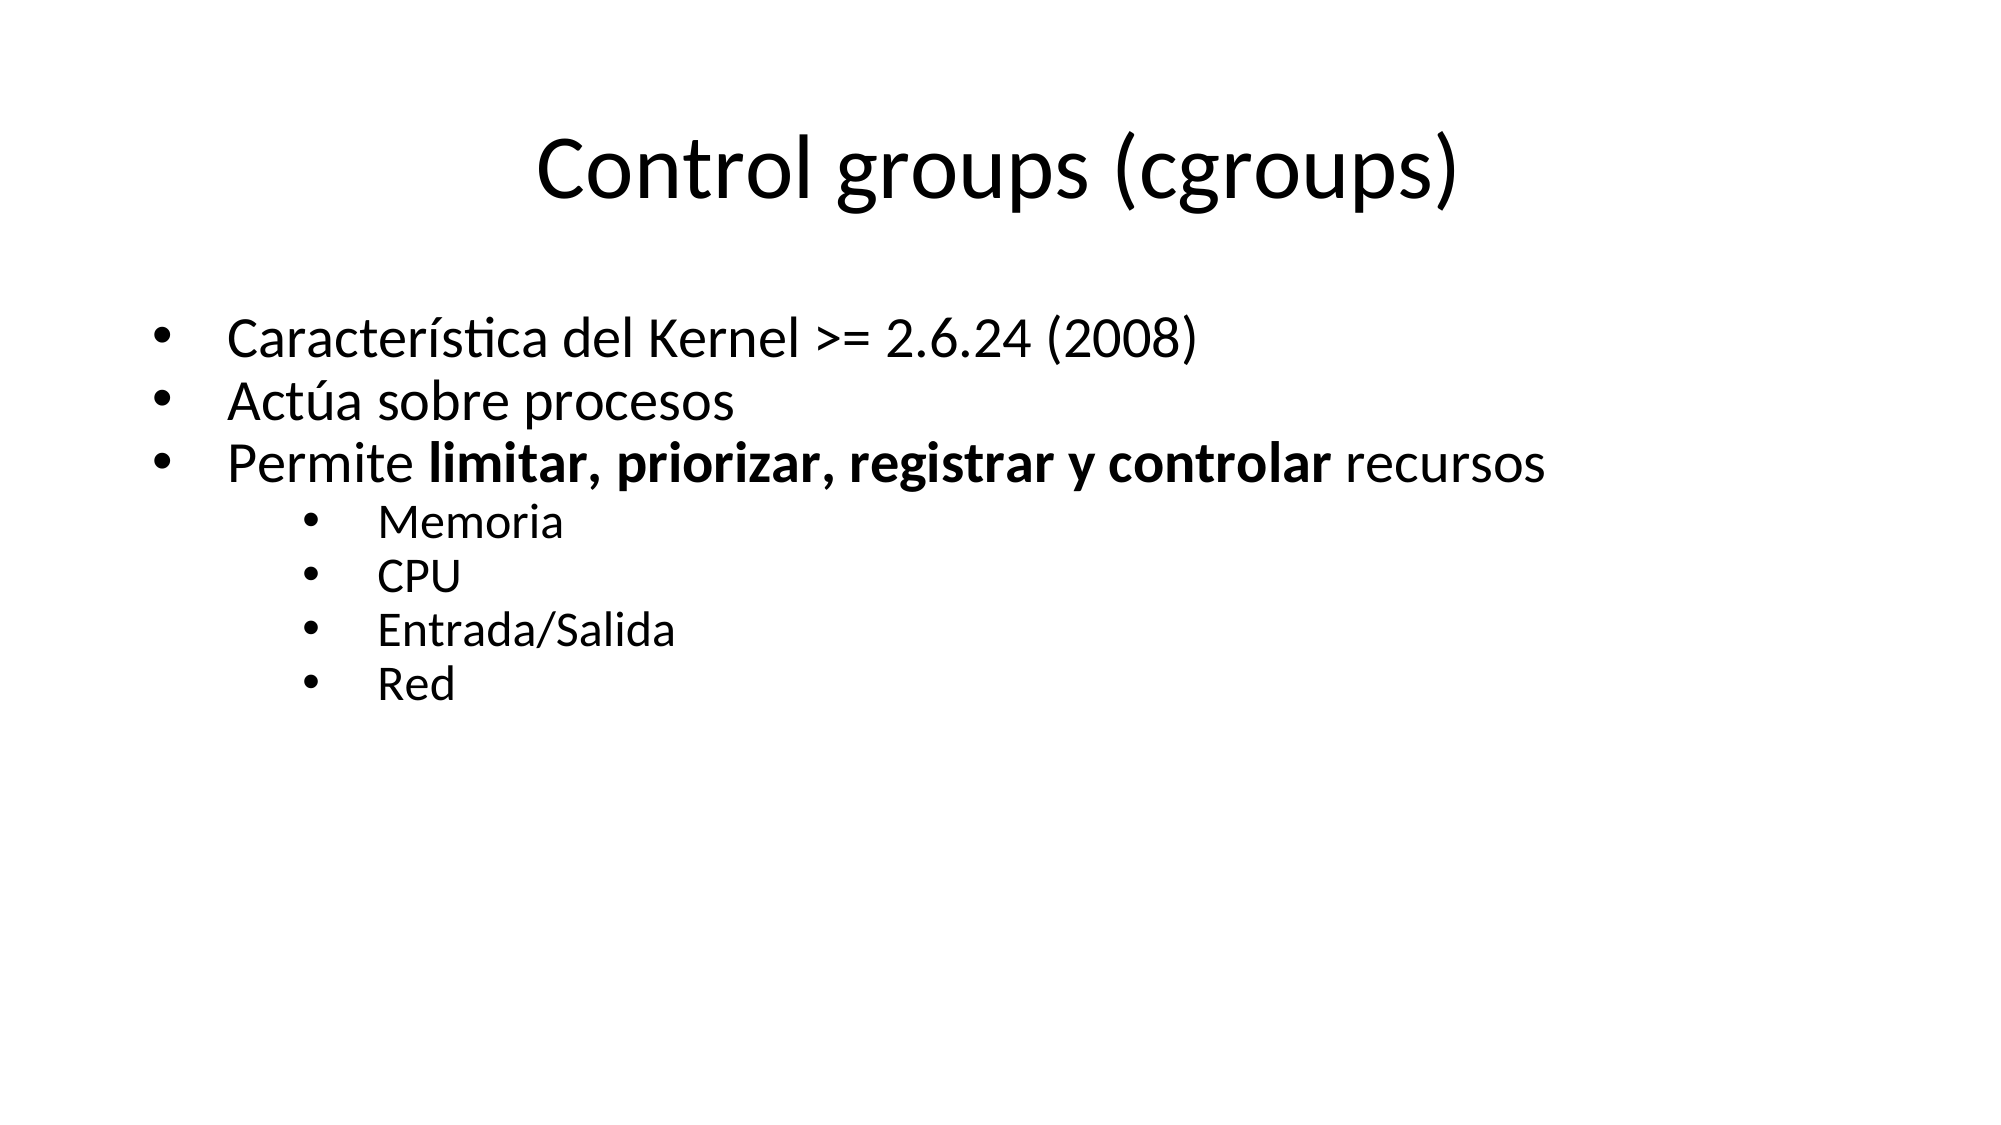

# Control groups (cgroups)
Característica del Kernel >= 2.6.24 (2008)
Actúa sobre procesos
Permite limitar, priorizar, registrar y controlar recursos
Memoria
CPU
Entrada/Salida
Red